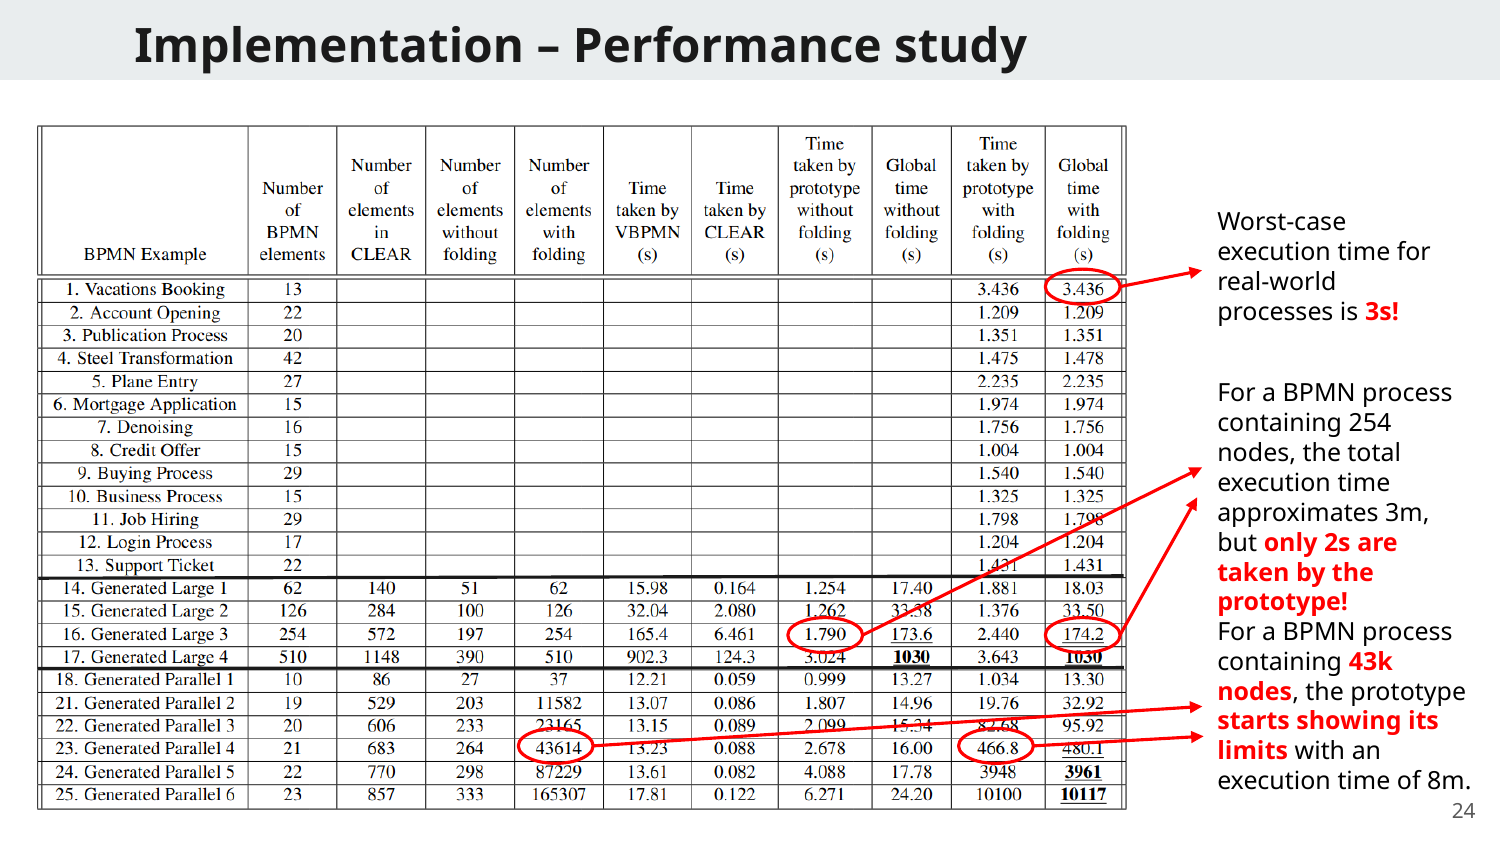

# Implementation – Performance study
Worst-case execution time for real-world processes is 3s!
For a BPMN process containing 254 nodes, the total execution time approximates 3m, but only 2s are taken by the prototype!
For a BPMN process containing 43k nodes, the prototype starts showing its limits with an execution time of 8m.